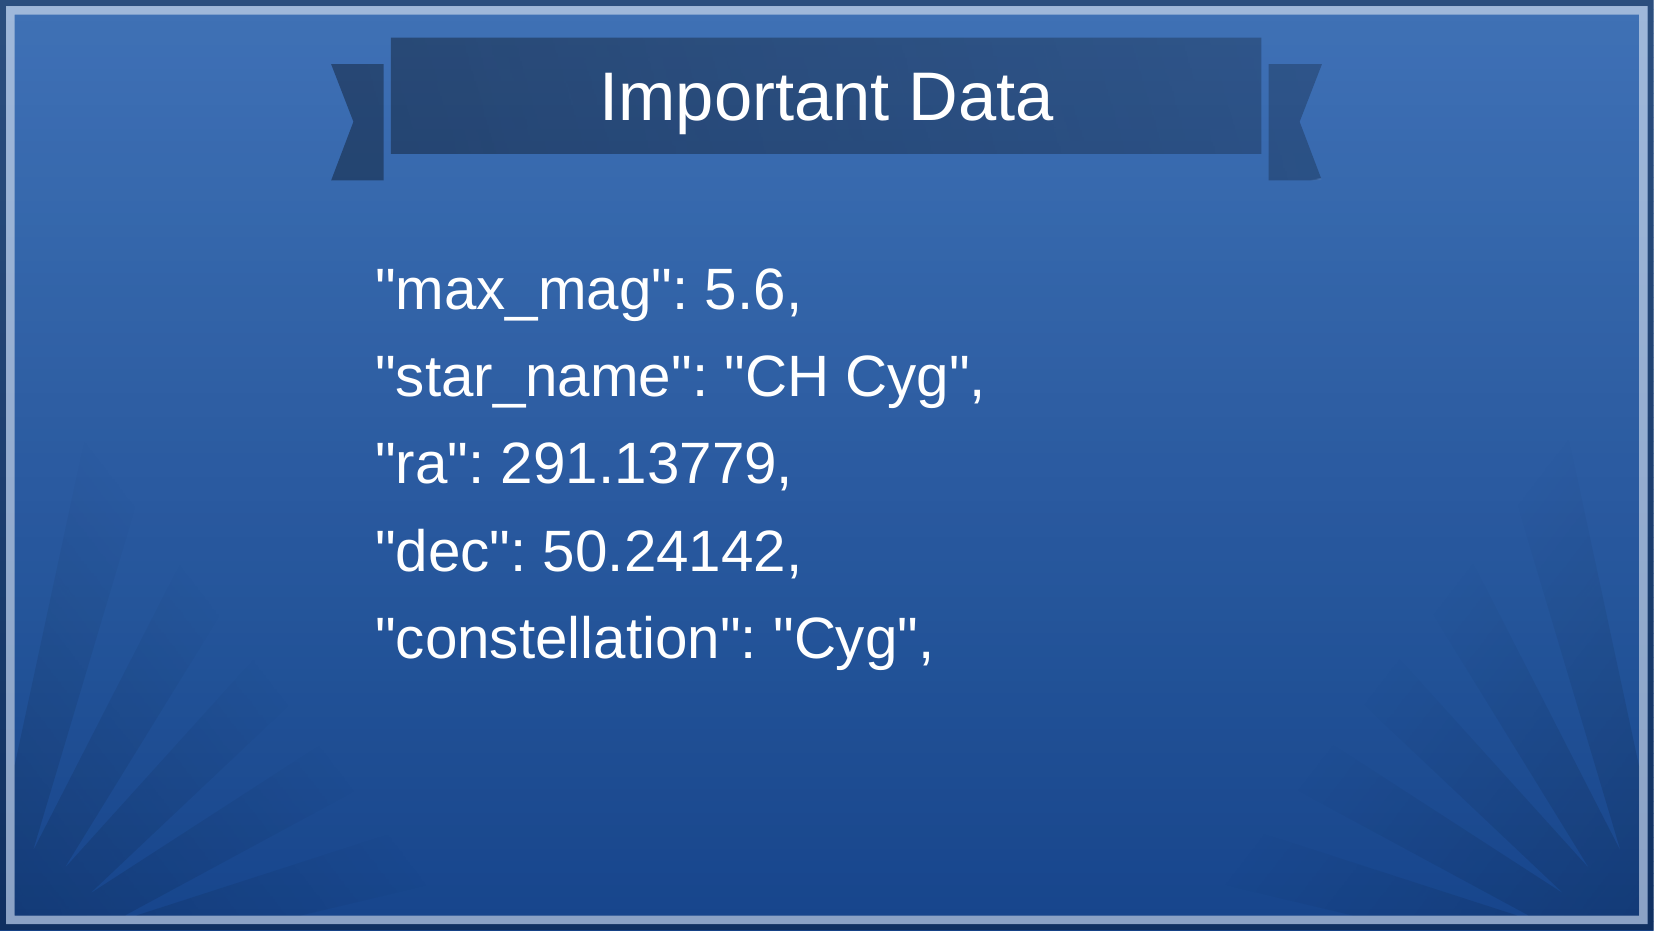

# Important Data
"max_mag": 5.6,
"star_name": "CH Cyg",
"ra": 291.13779,
"dec": 50.24142,
"constellation": "Cyg",